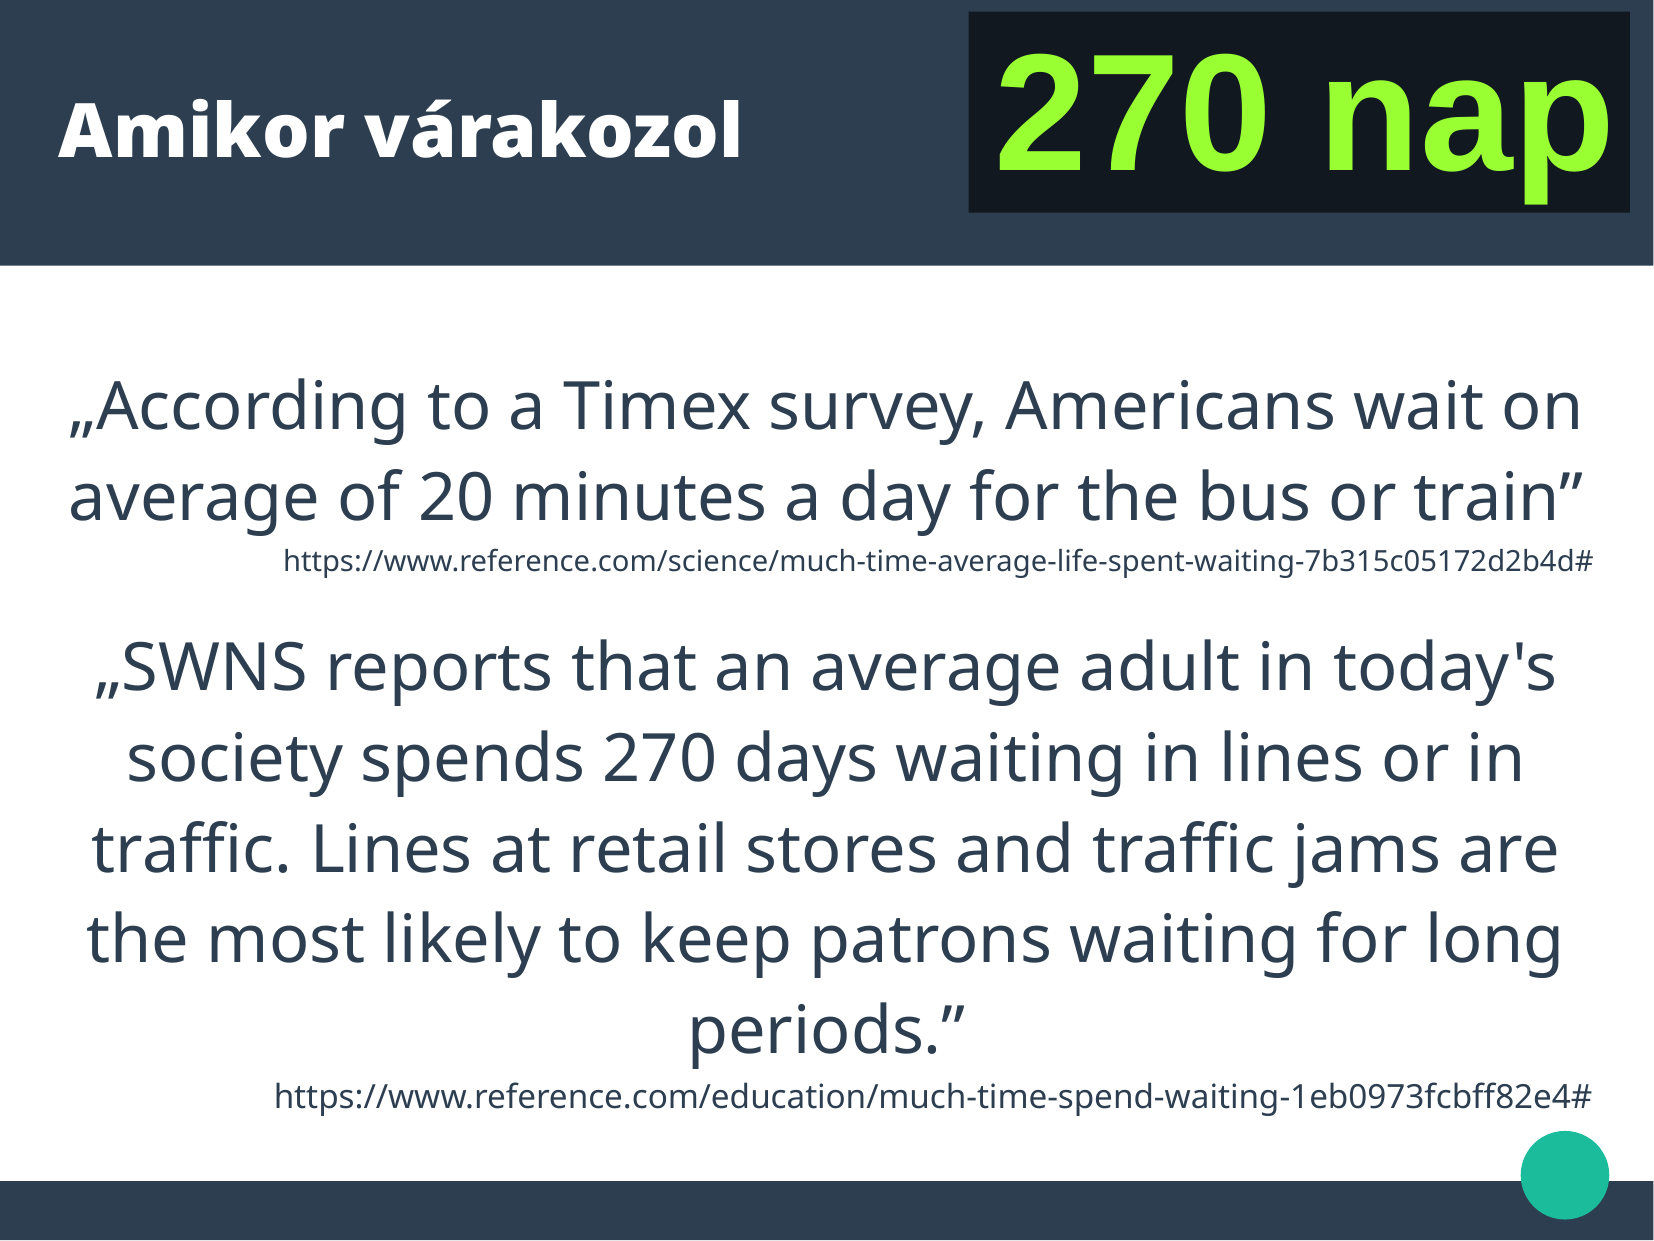

270 nap
# Amikor várakozol
„According to a Timex survey, Americans wait on average of 20 minutes a day for the bus or train”
https://www.reference.com/science/much-time-average-life-spent-waiting-7b315c05172d2b4d#
„SWNS reports that an average adult in today's society spends 270 days waiting in lines or in traffic. Lines at retail stores and traffic jams are the most likely to keep patrons waiting for long periods.”
https://www.reference.com/education/much-time-spend-waiting-1eb0973fcbff82e4#